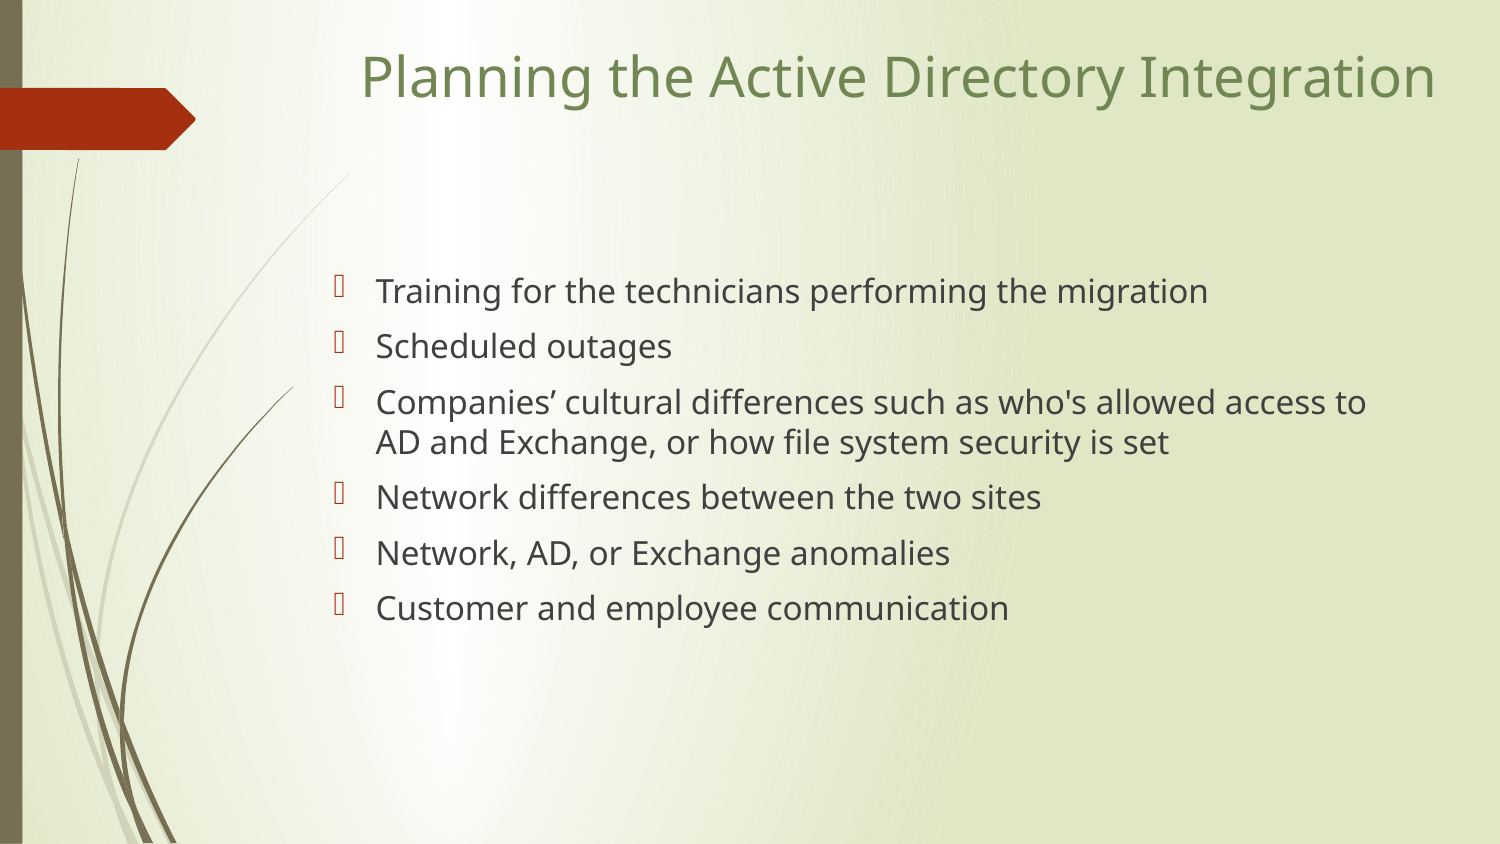

# Planning the Active Directory Integration
Training for the technicians performing the migration
Scheduled outages
Companies’ cultural differences such as who's allowed access to AD and Exchange, or how file system security is set
Network differences between the two sites
Network, AD, or Exchange anomalies
Customer and employee communication